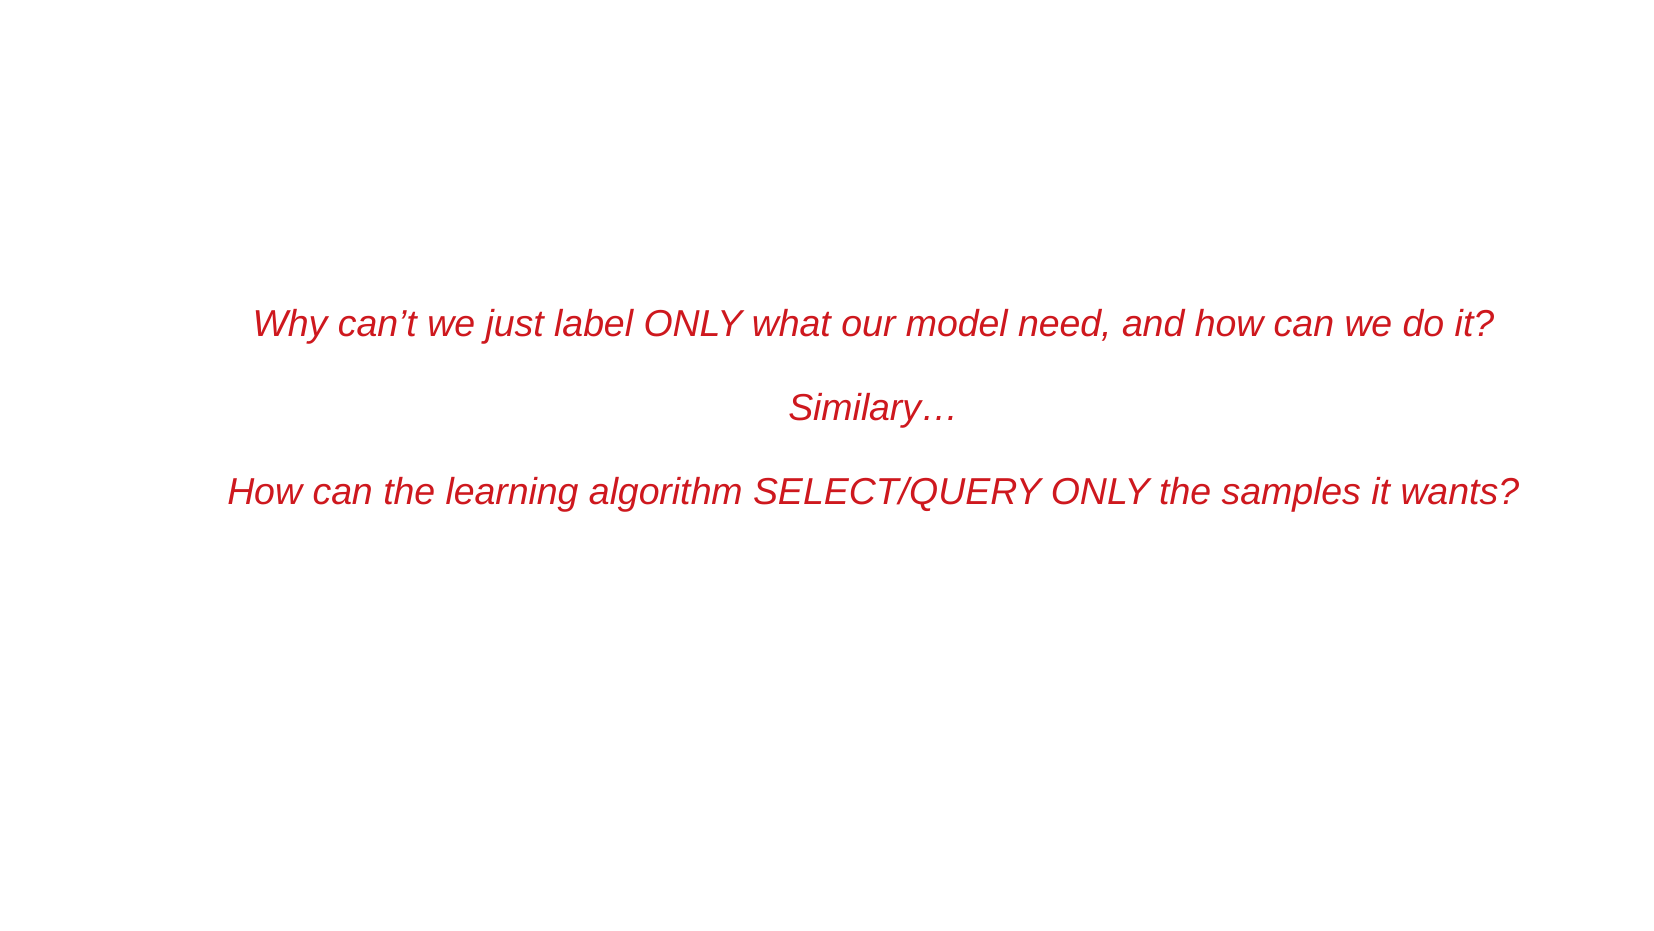

Why can’t we just label ONLY what our model need, and how can we do it?
Similary…
How can the learning algorithm SELECT/QUERY ONLY the samples it wants?
10